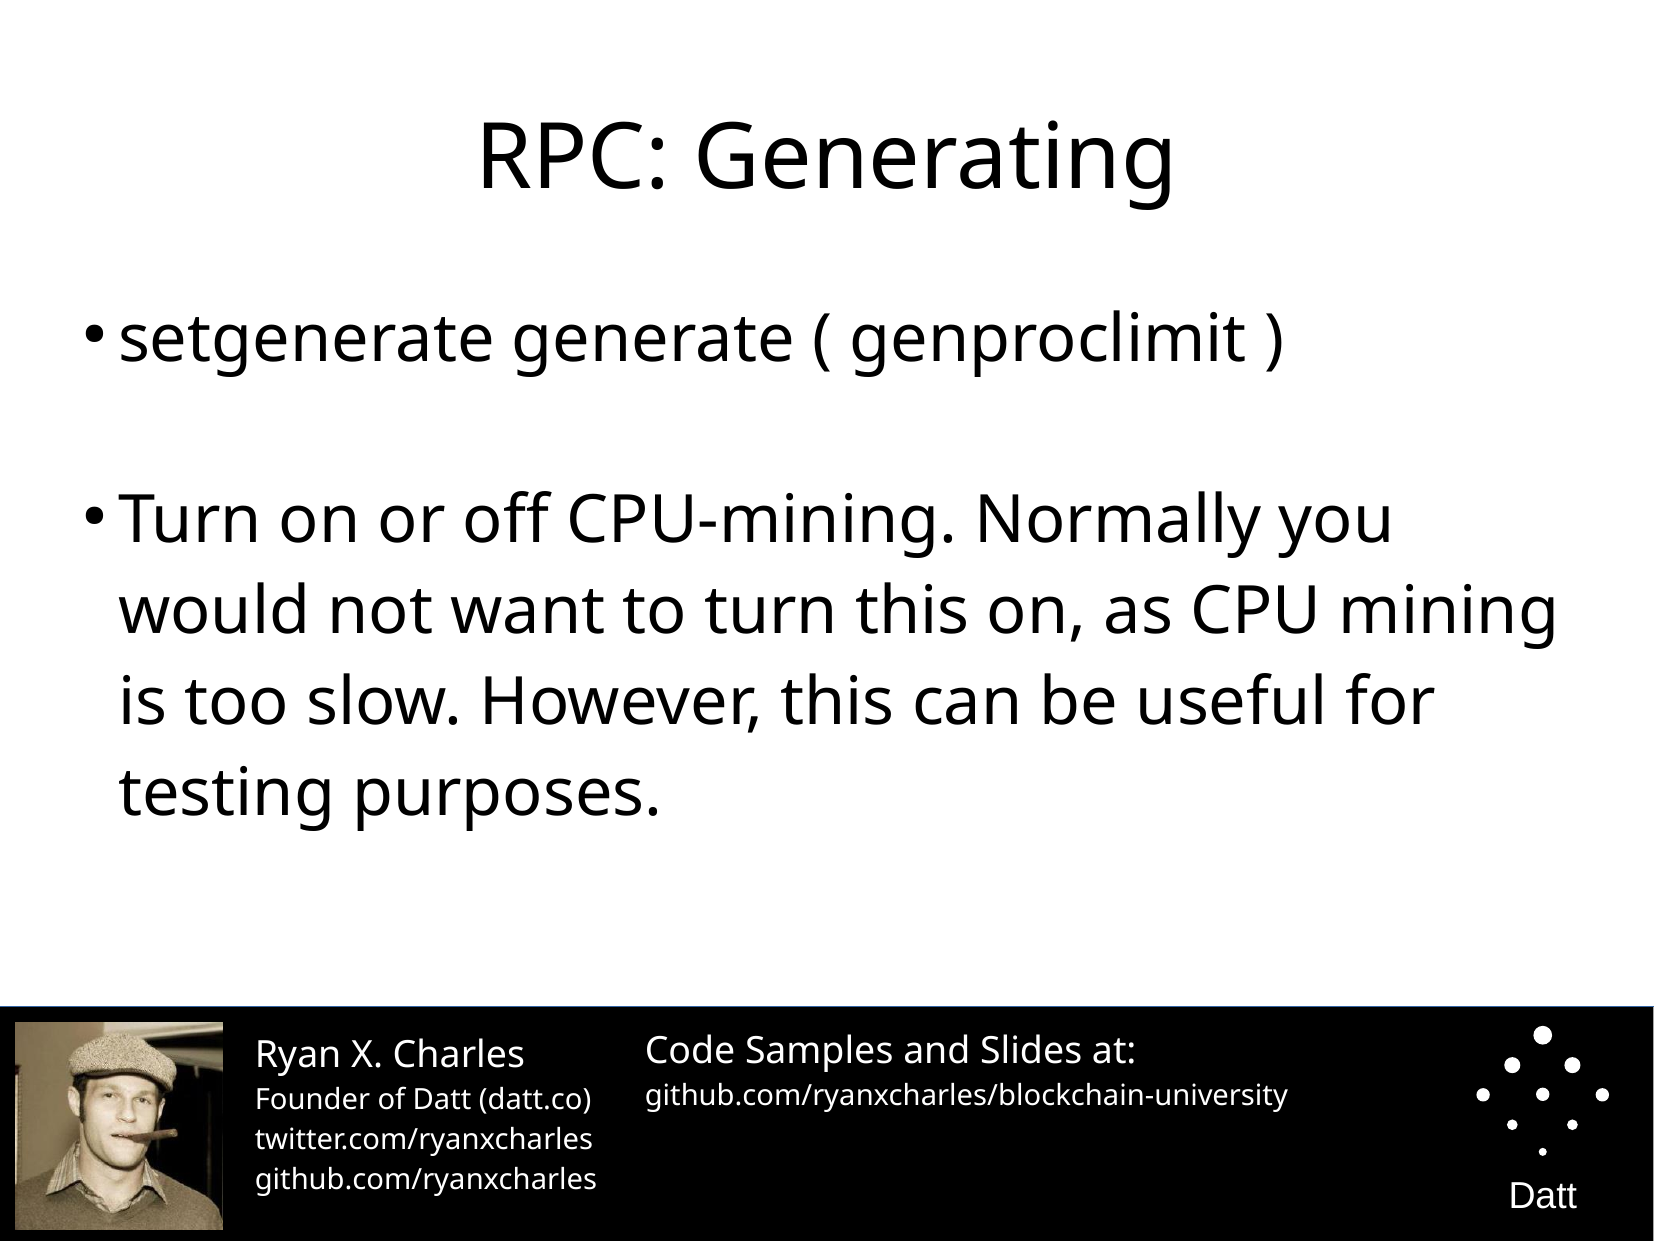

# RPC: Generating
setgenerate generate ( genproclimit )
Turn on or off CPU-mining. Normally you would not want to turn this on, as CPU mining is too slow. However, this can be useful for testing purposes.
Code Samples and Slides at:
github.com/ryanxcharles/blockchain-university
Ryan X. Charles
Founder of Datt (datt.co)
twitter.com/ryanxcharles
github.com/ryanxcharles
Datt